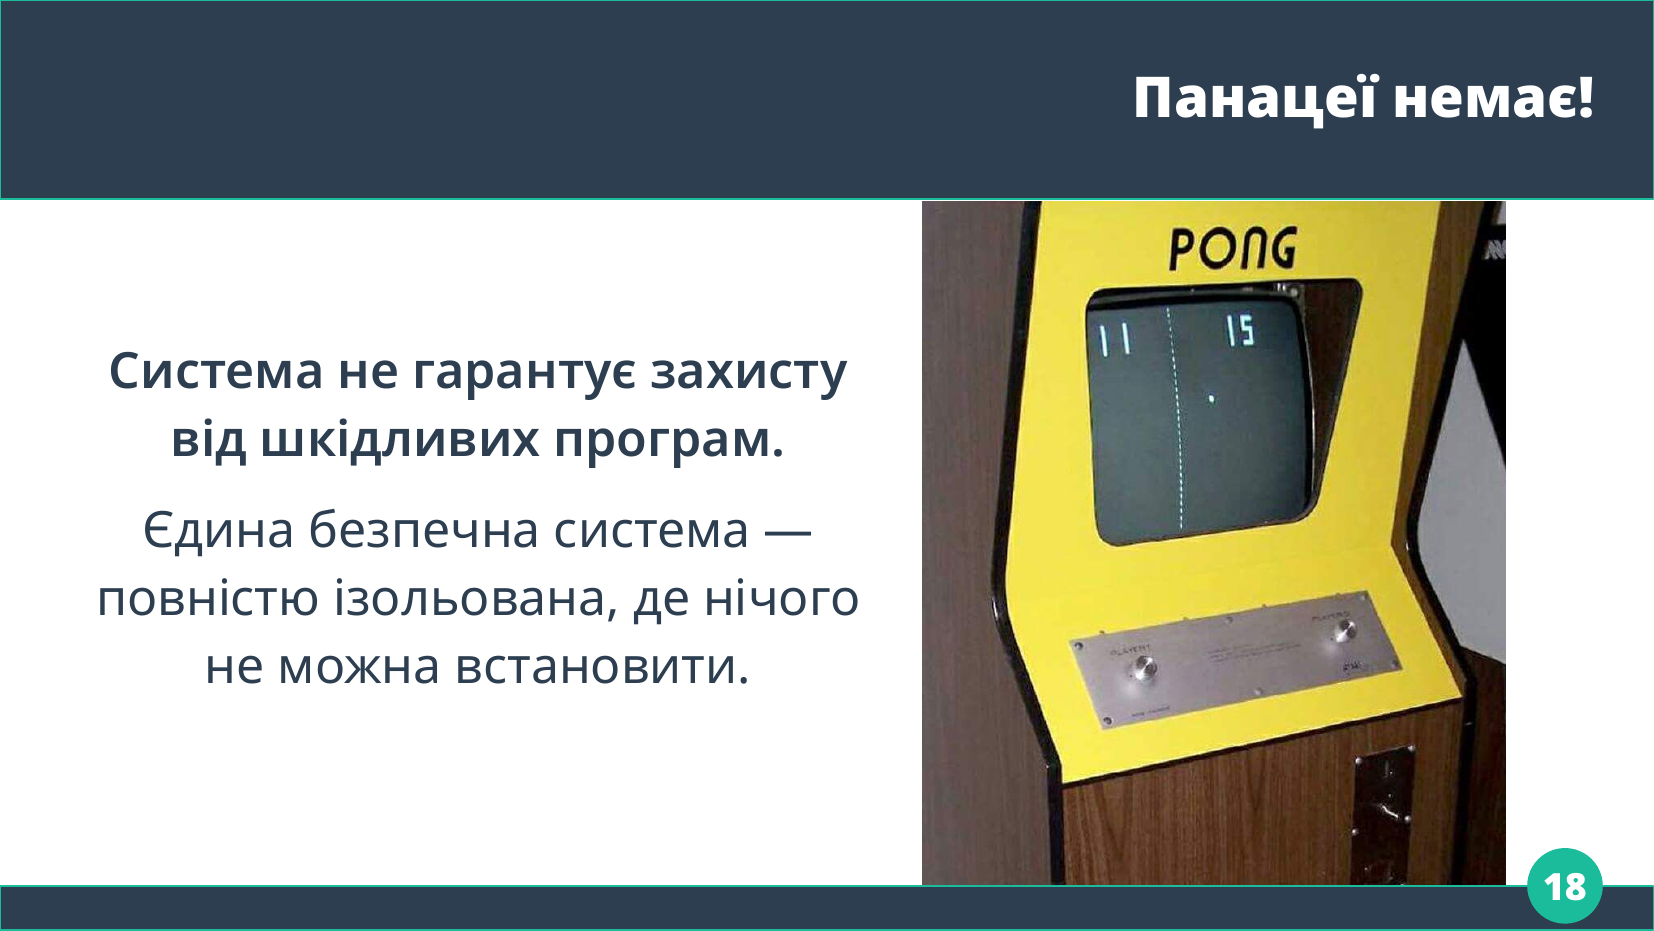

Панацеї немає!
# Система не гарантує захисту від шкідливих програм.
Єдина безпечна система — повністю ізольована, де нічого не можна встановити.
18